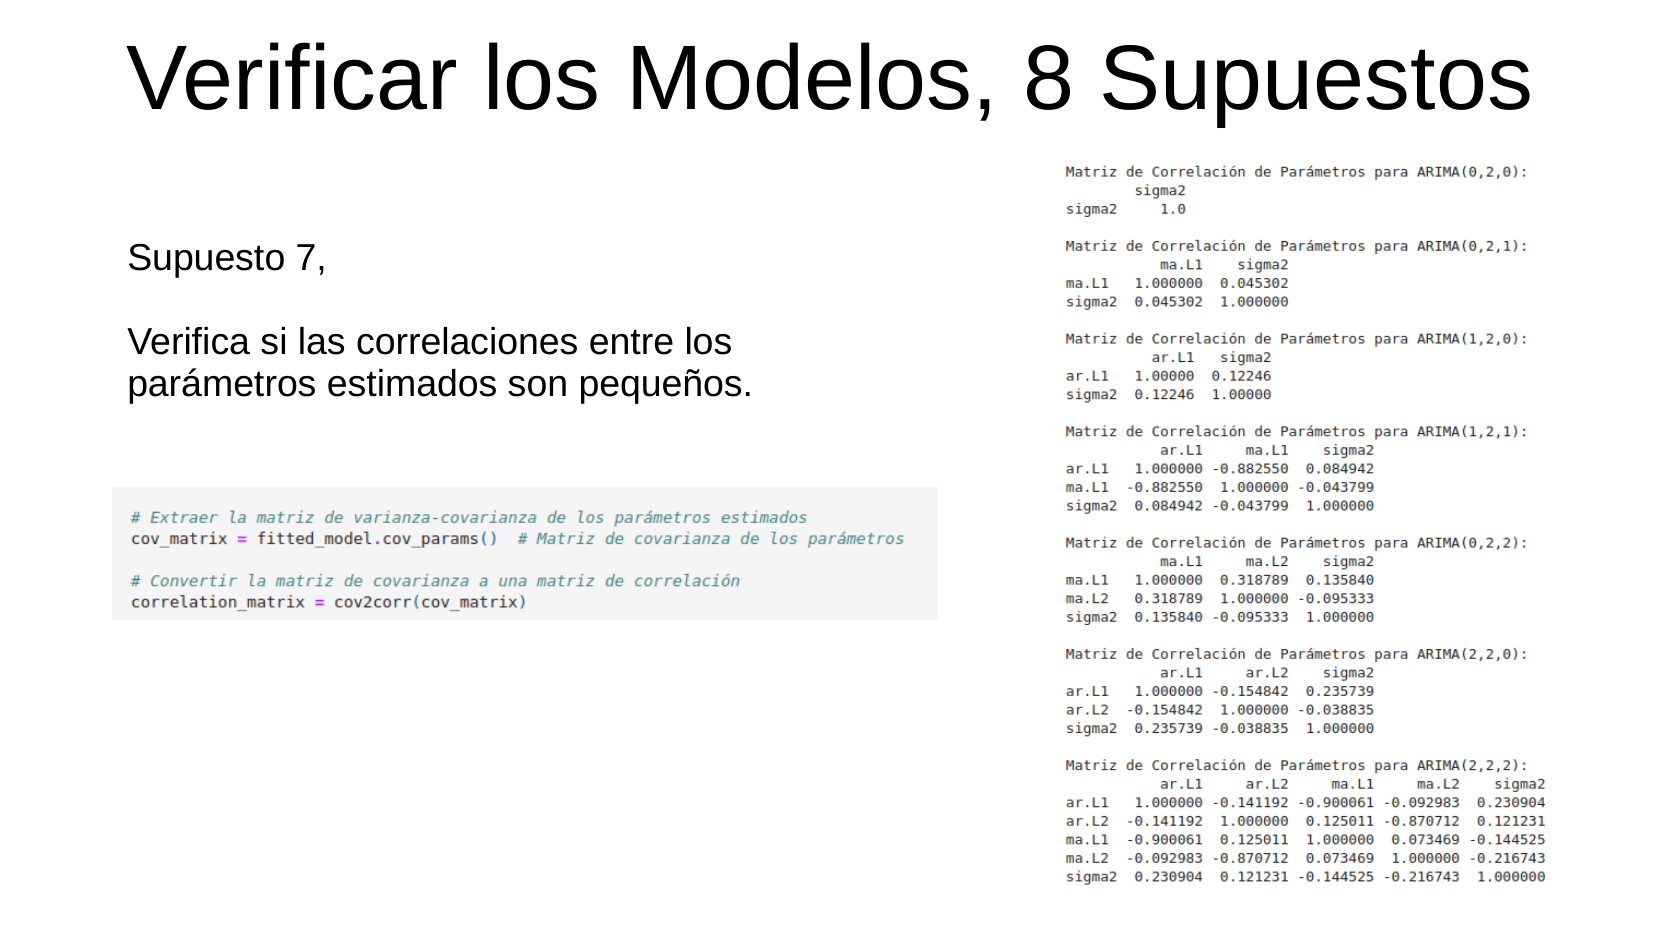

# Verificar los Modelos, 8 Supuestos
Supuesto 7,
Verifica si las correlaciones entre los
parámetros estimados son pequeños.